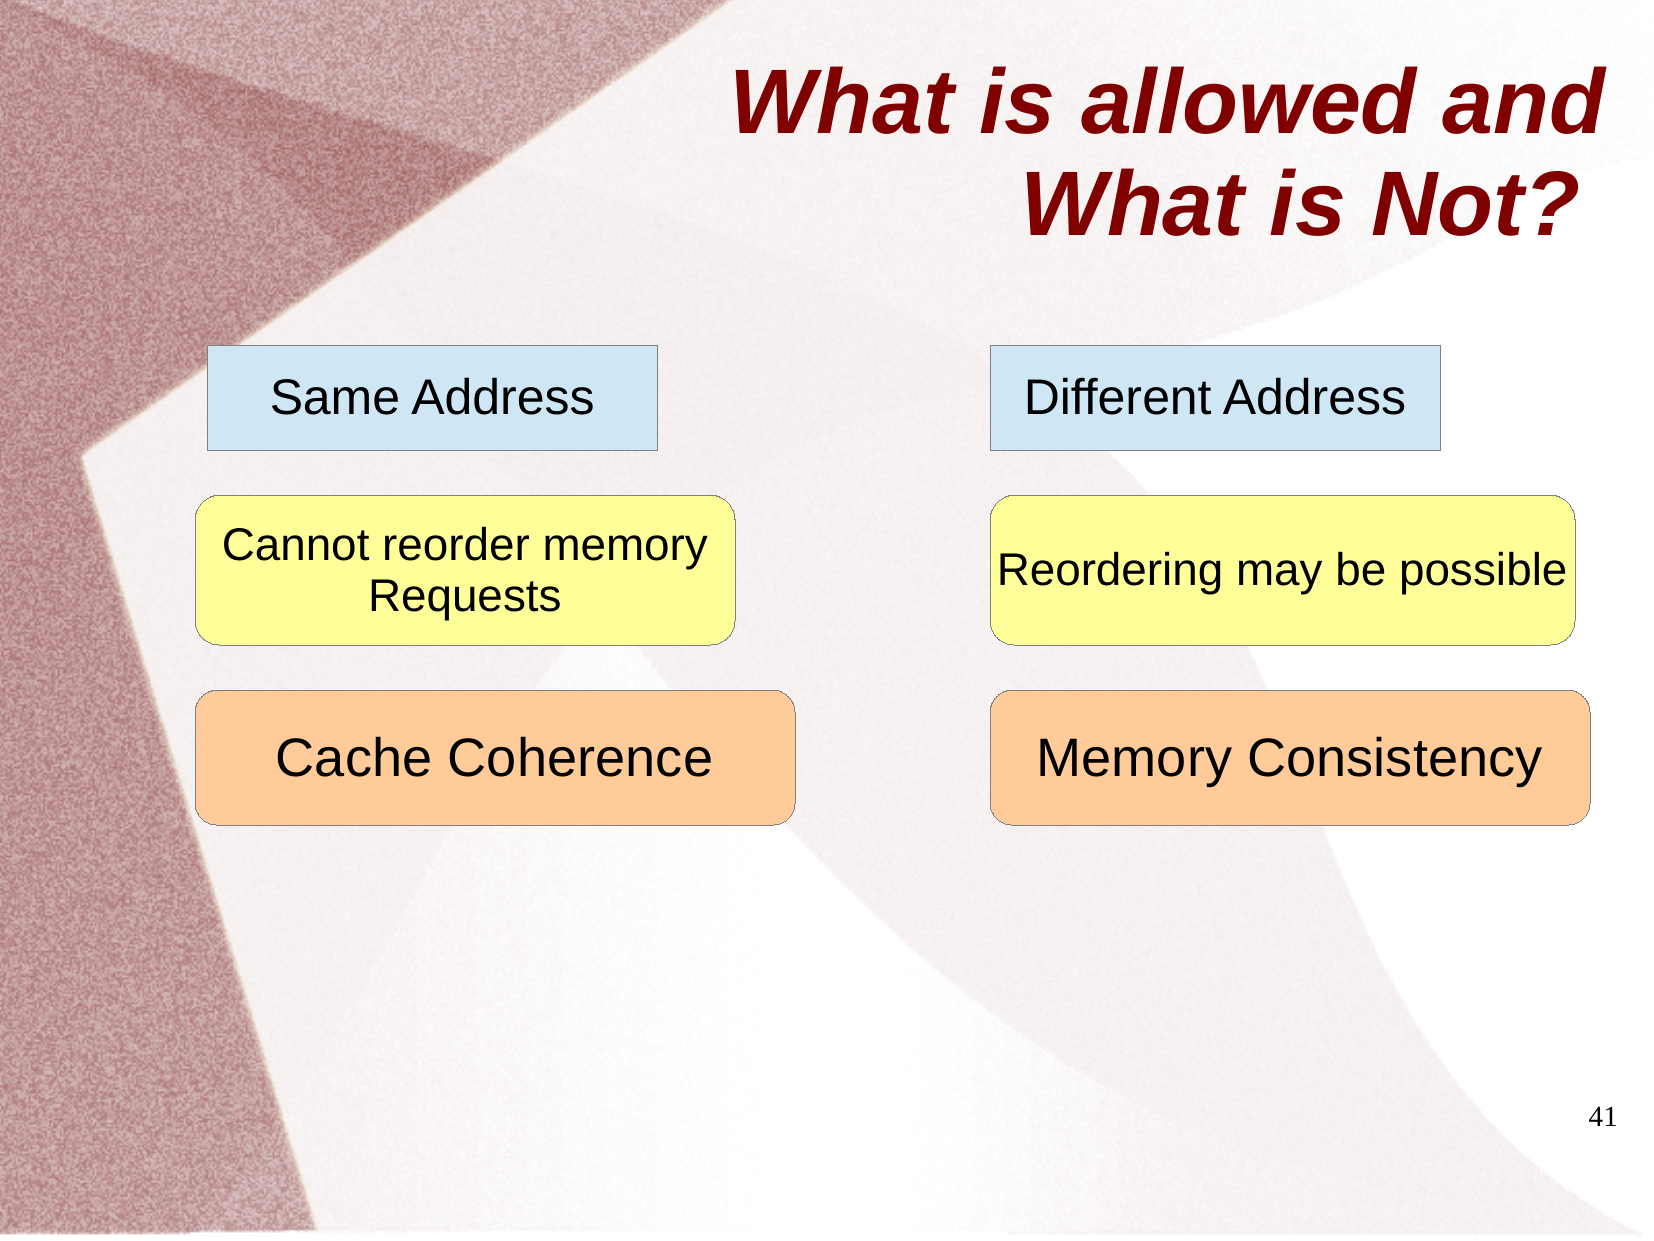

# What is allowed and What is Not?
Same Address
Different Address
Cannot reorder memory
Requests
Reordering may be possible
Cache Coherence
Memory Consistency
41